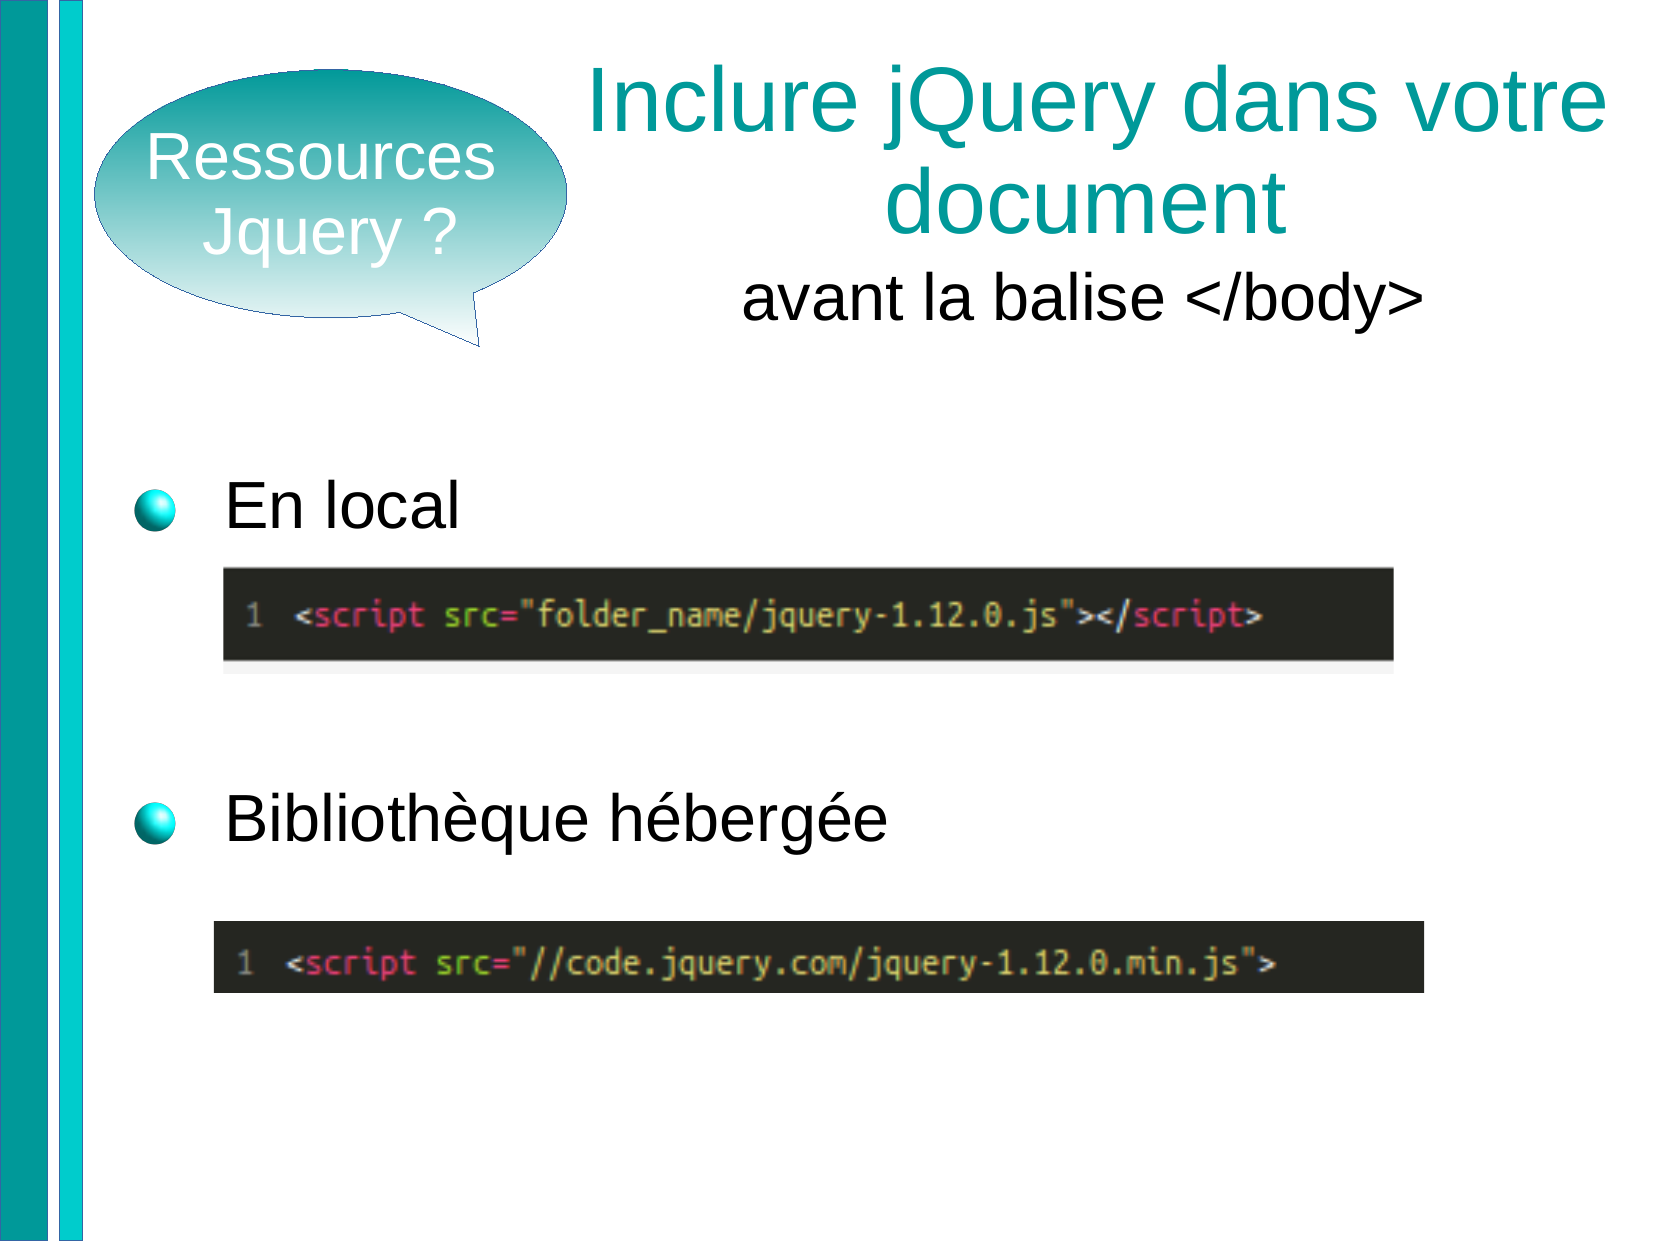

Inclure jQuery dans votre document
Ressources
Jquery ?
# avant la balise </body>
En local
Bibliothèque hébergée